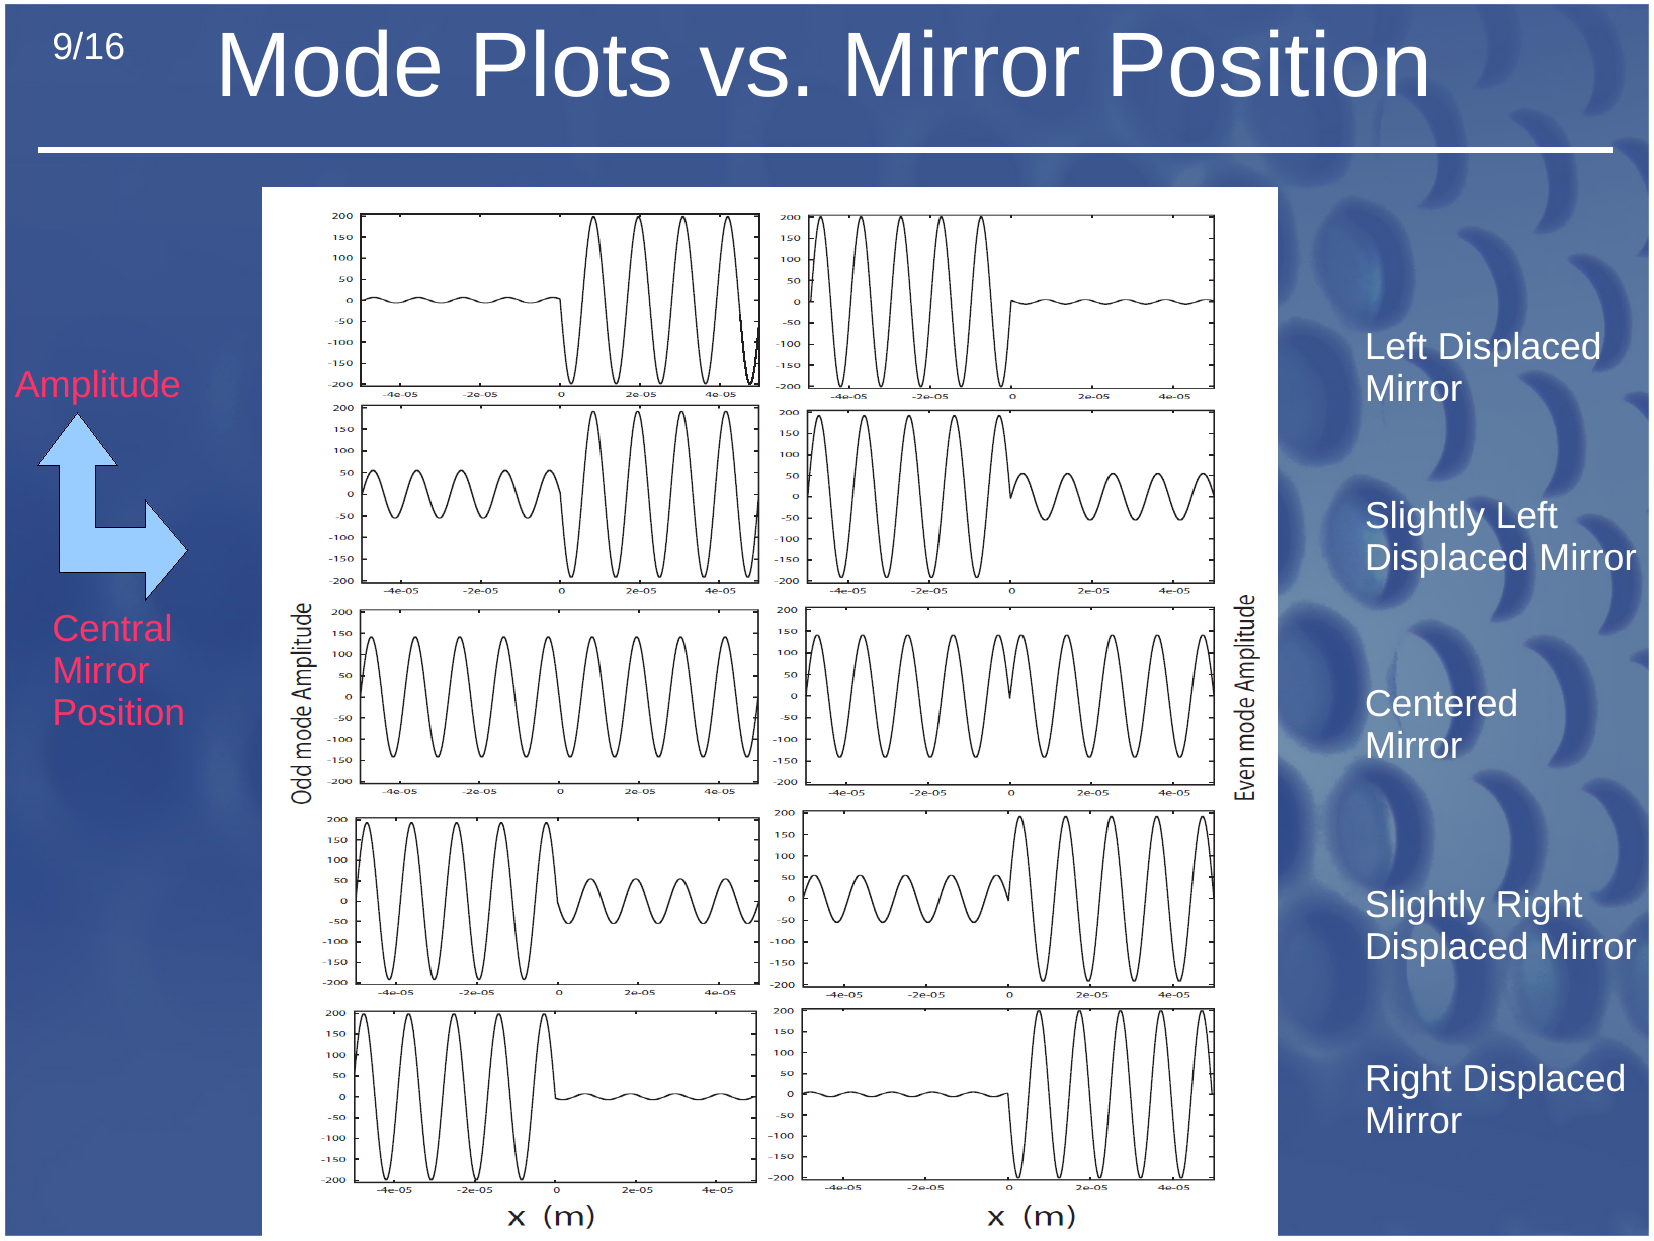

# Mode Plots vs. Mirror Position
9/16
Odd Mode
Even Mode
Left Displaced
Mirror
Amplitude
Slightly Left
Displaced Mirror
Central
Mirror
Position
Centered
Mirror
Slightly Right
Displaced Mirror
Right Displaced
Mirror